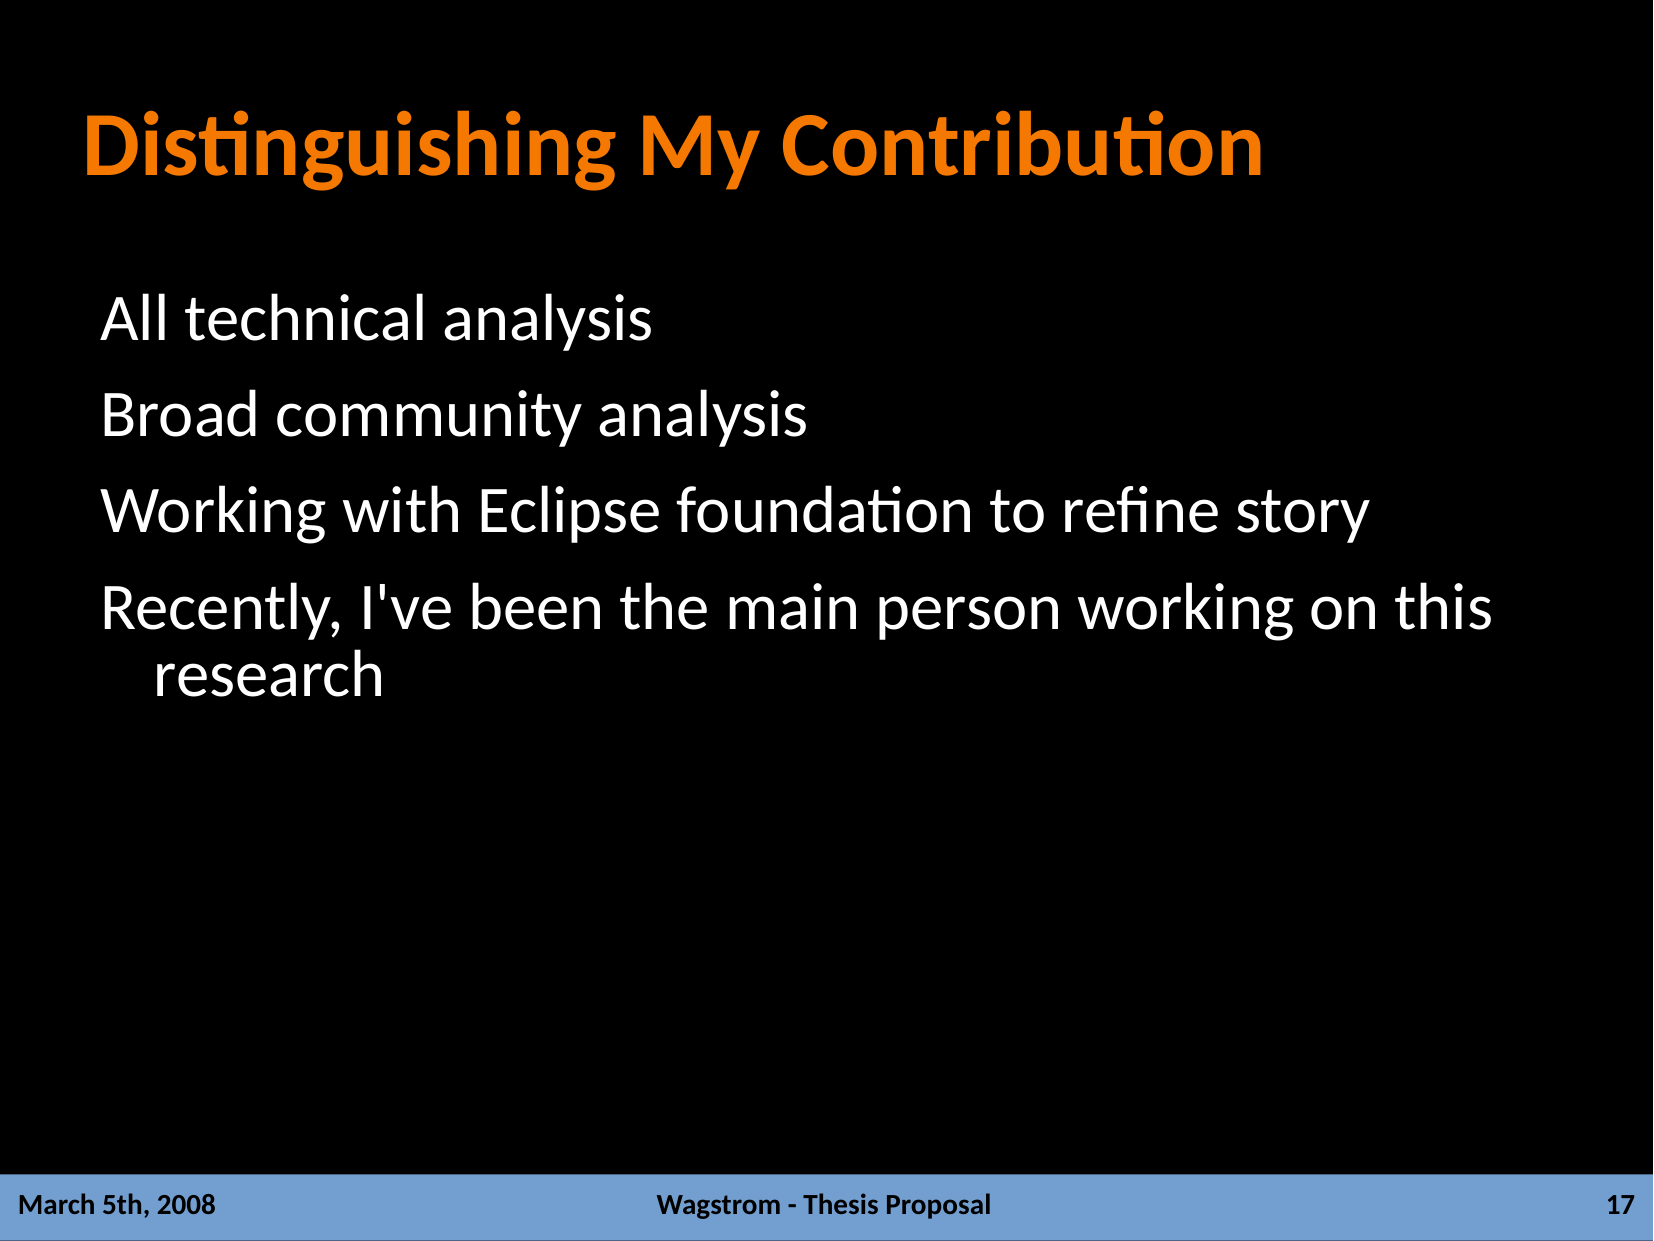

# Distinguishing My Contribution
All technical analysis
Broad community analysis
Working with Eclipse foundation to refine story
Recently, I've been the main person working on this research
March 5th, 2008
Wagstrom - Thesis Proposal
17